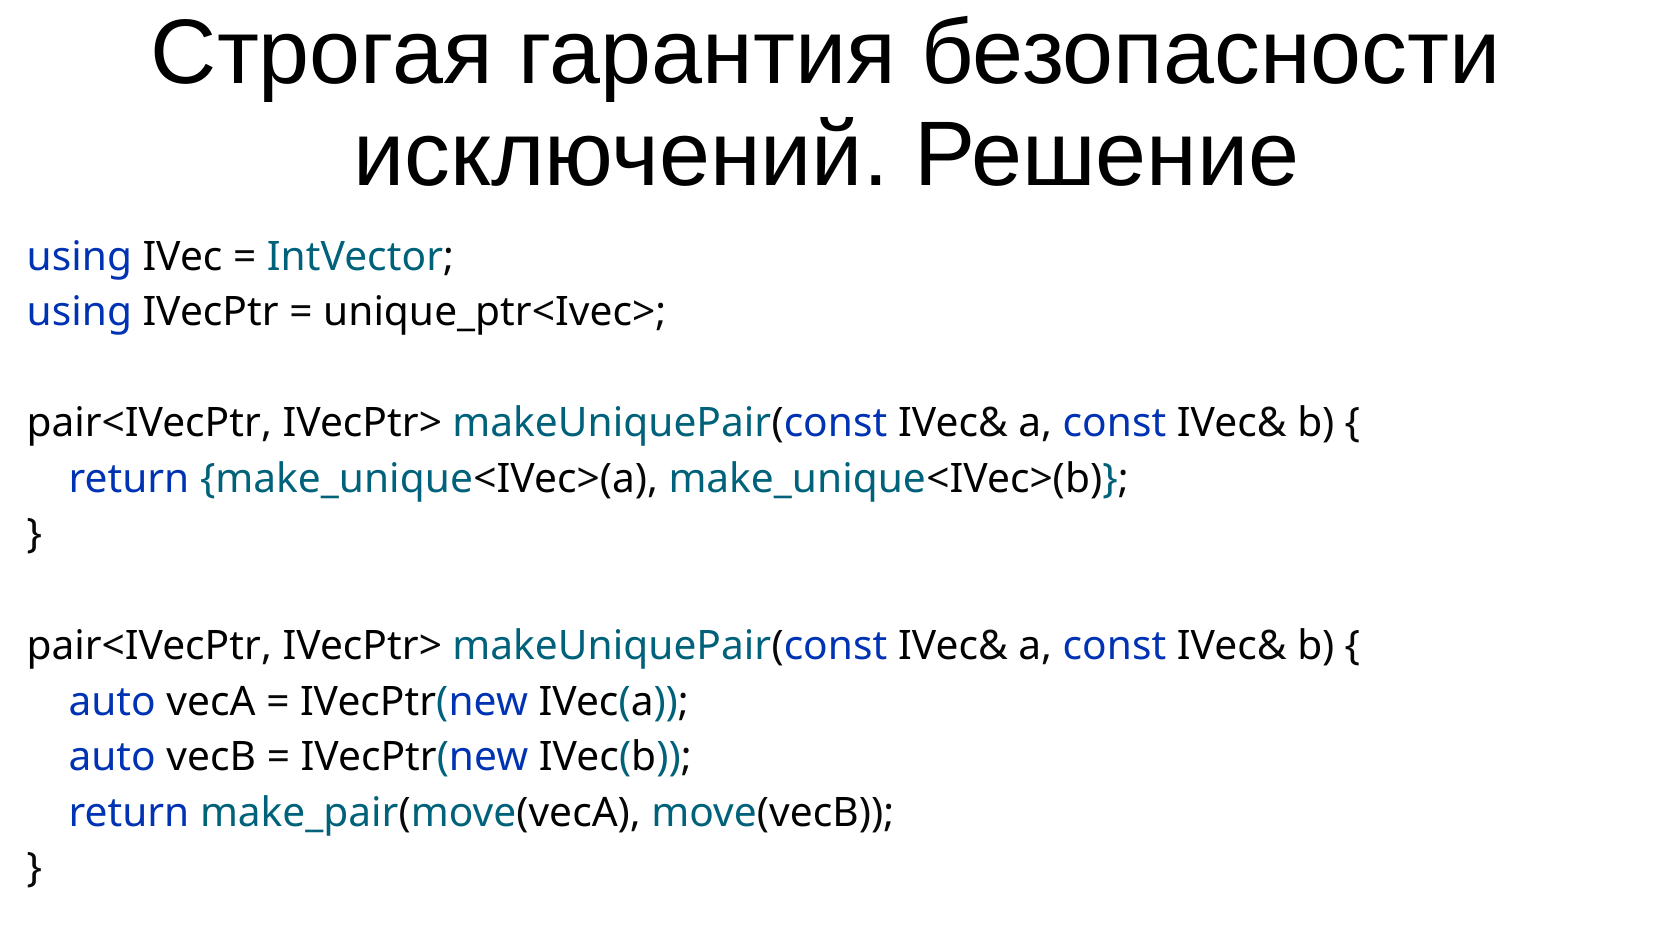

# Строгая гарантия безопасности исключений. Решение
using IVec = IntVector;
using IVecPtr = unique_ptr<Ivec>;
pair<IVecPtr, IVecPtr> makeUniquePair(const IVec& a, const IVec& b) {
 return {make_unique<IVec>(a), make_unique<IVec>(b)};
}
pair<IVecPtr, IVecPtr> makeUniquePair(const IVec& a, const IVec& b) {
 auto vecA = IVecPtr(new IVec(a));
 auto vecB = IVecPtr(new IVec(b));
 return make_pair(move(vecA), move(vecB));
}